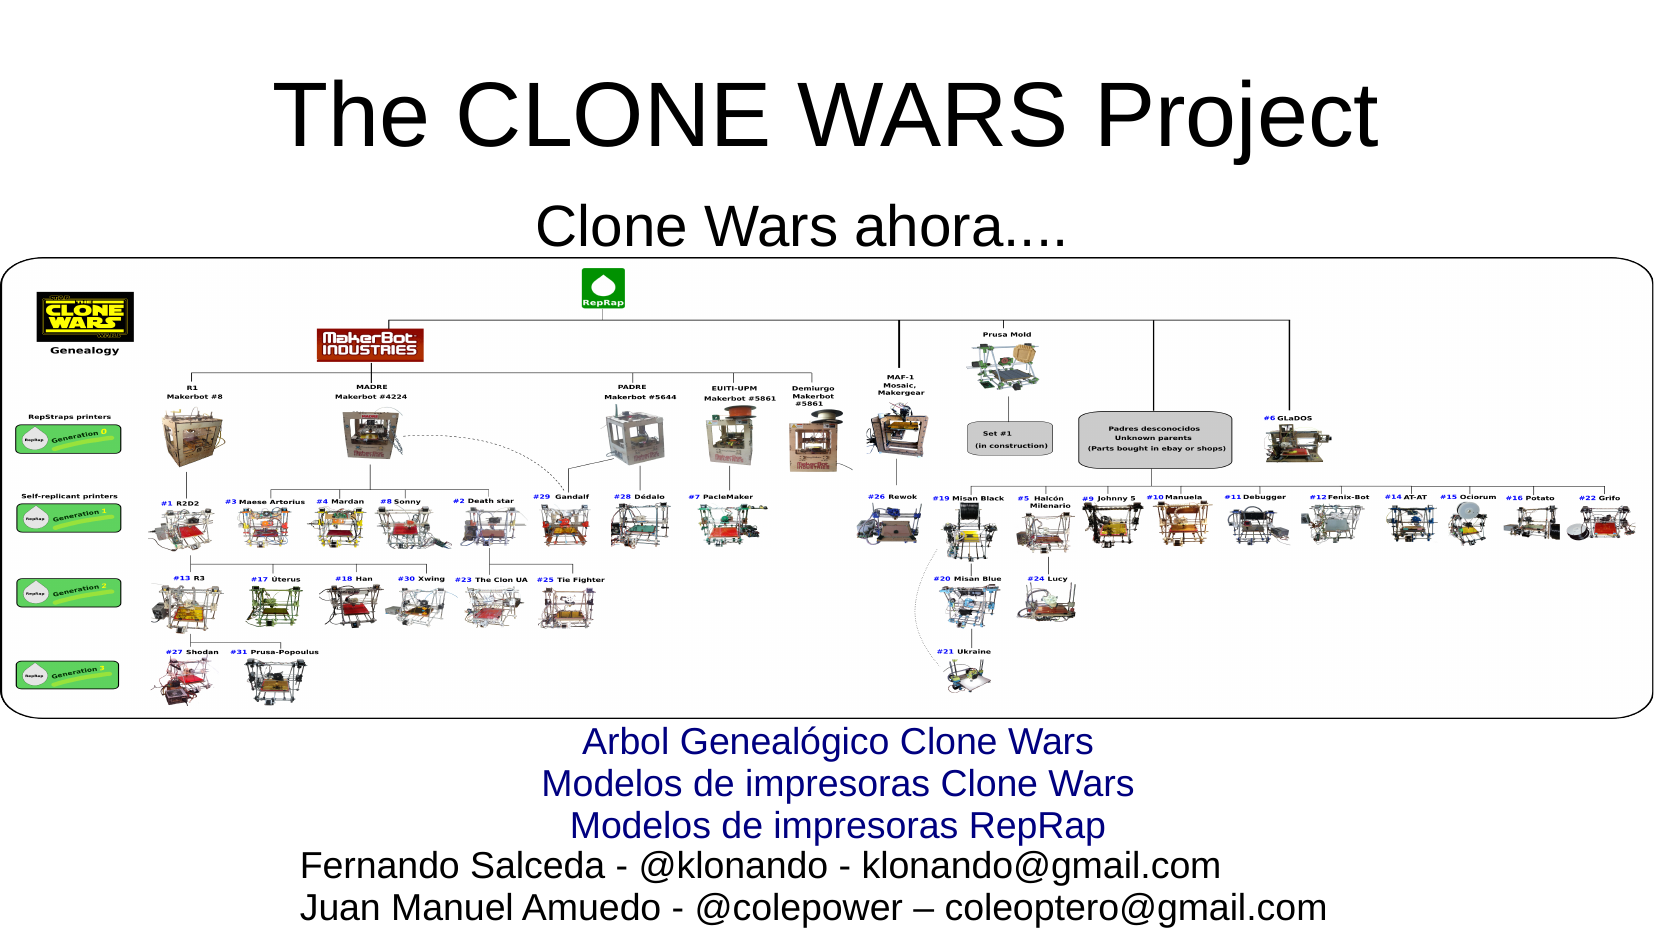

# The CLONE WARS Project
Clone Wars ahora....
Arbol Genealógico Clone Wars
Modelos de impresoras Clone Wars
Modelos de impresoras RepRap
Fernando Salceda - @klonando - klonando@gmail.com
Juan Manuel Amuedo - @colepower – coleoptero@gmail.com